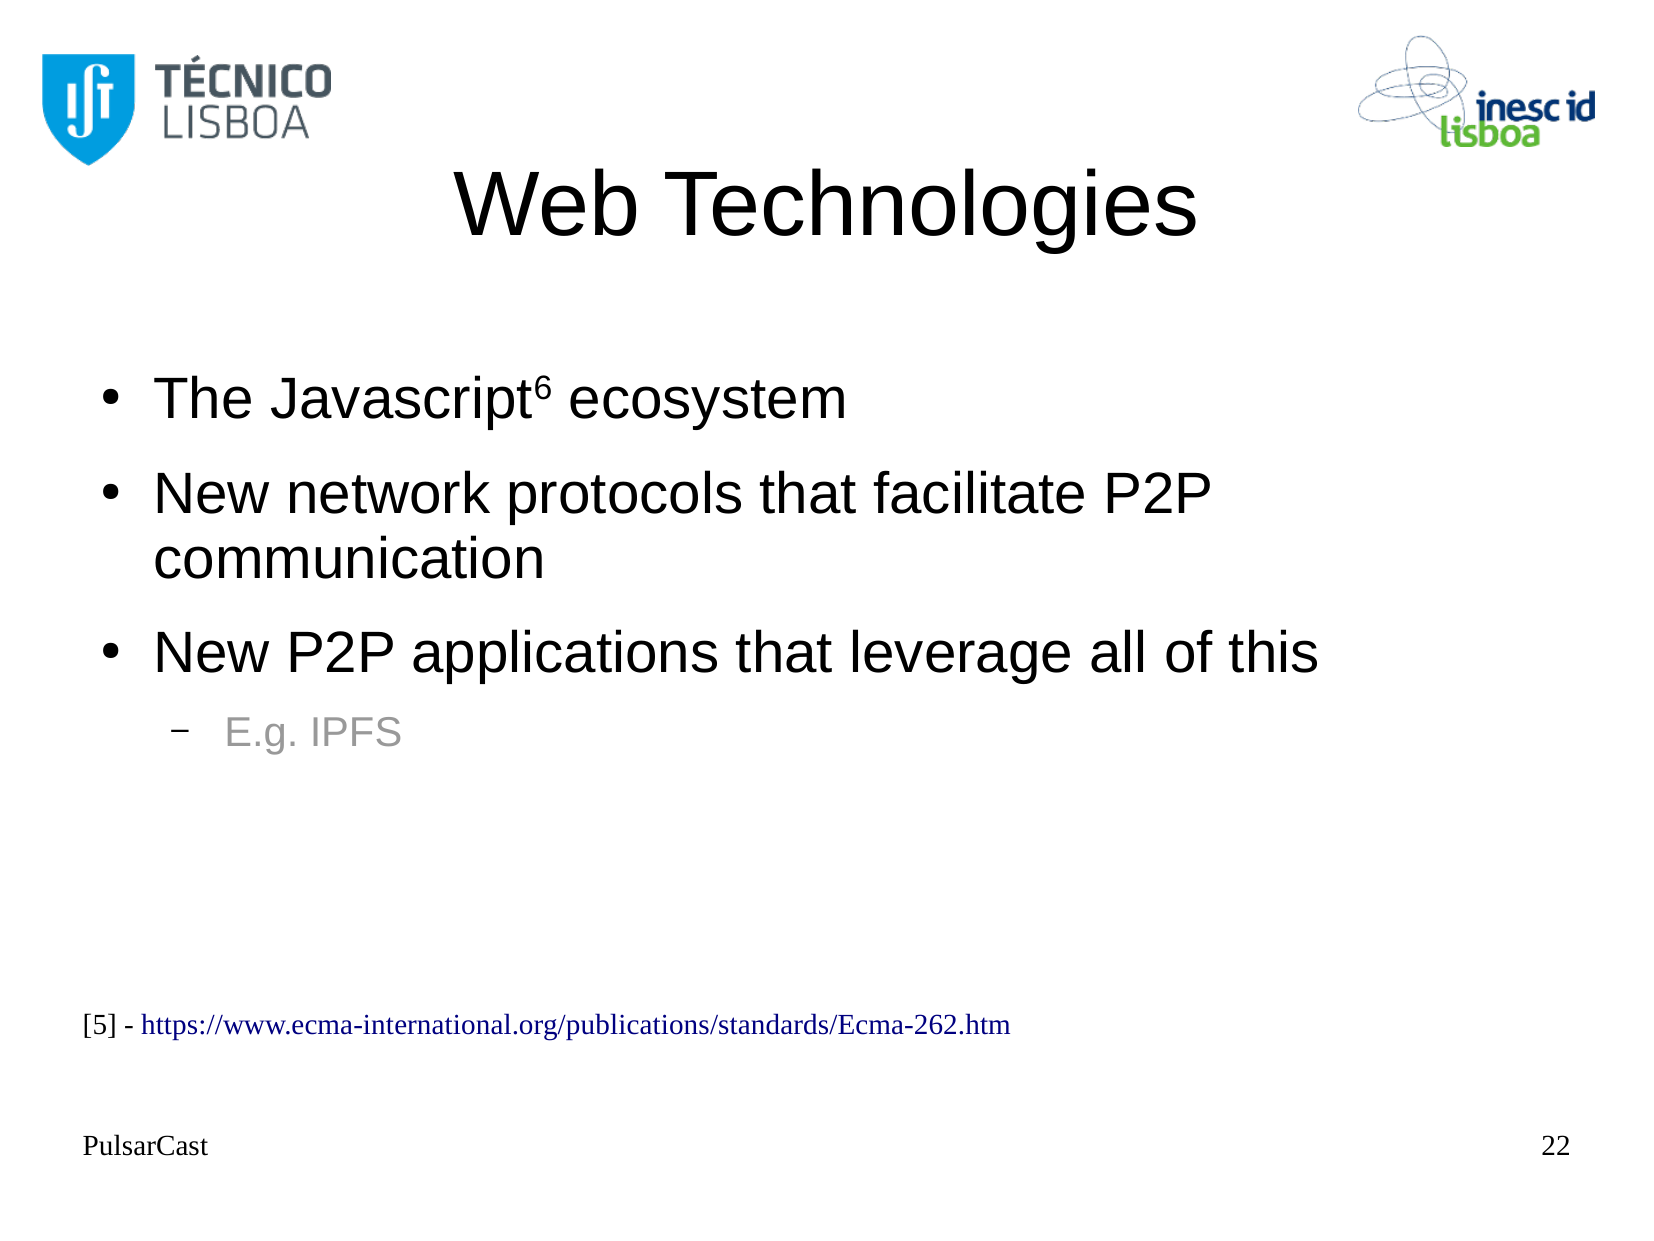

# Web Technologies
The Javascript6 ecosystem
New network protocols that facilitate P2P communication
New P2P applications that leverage all of this
E.g. IPFS
[5] - https://www.ecma-international.org/publications/standards/Ecma-262.htm
PulsarCast
22